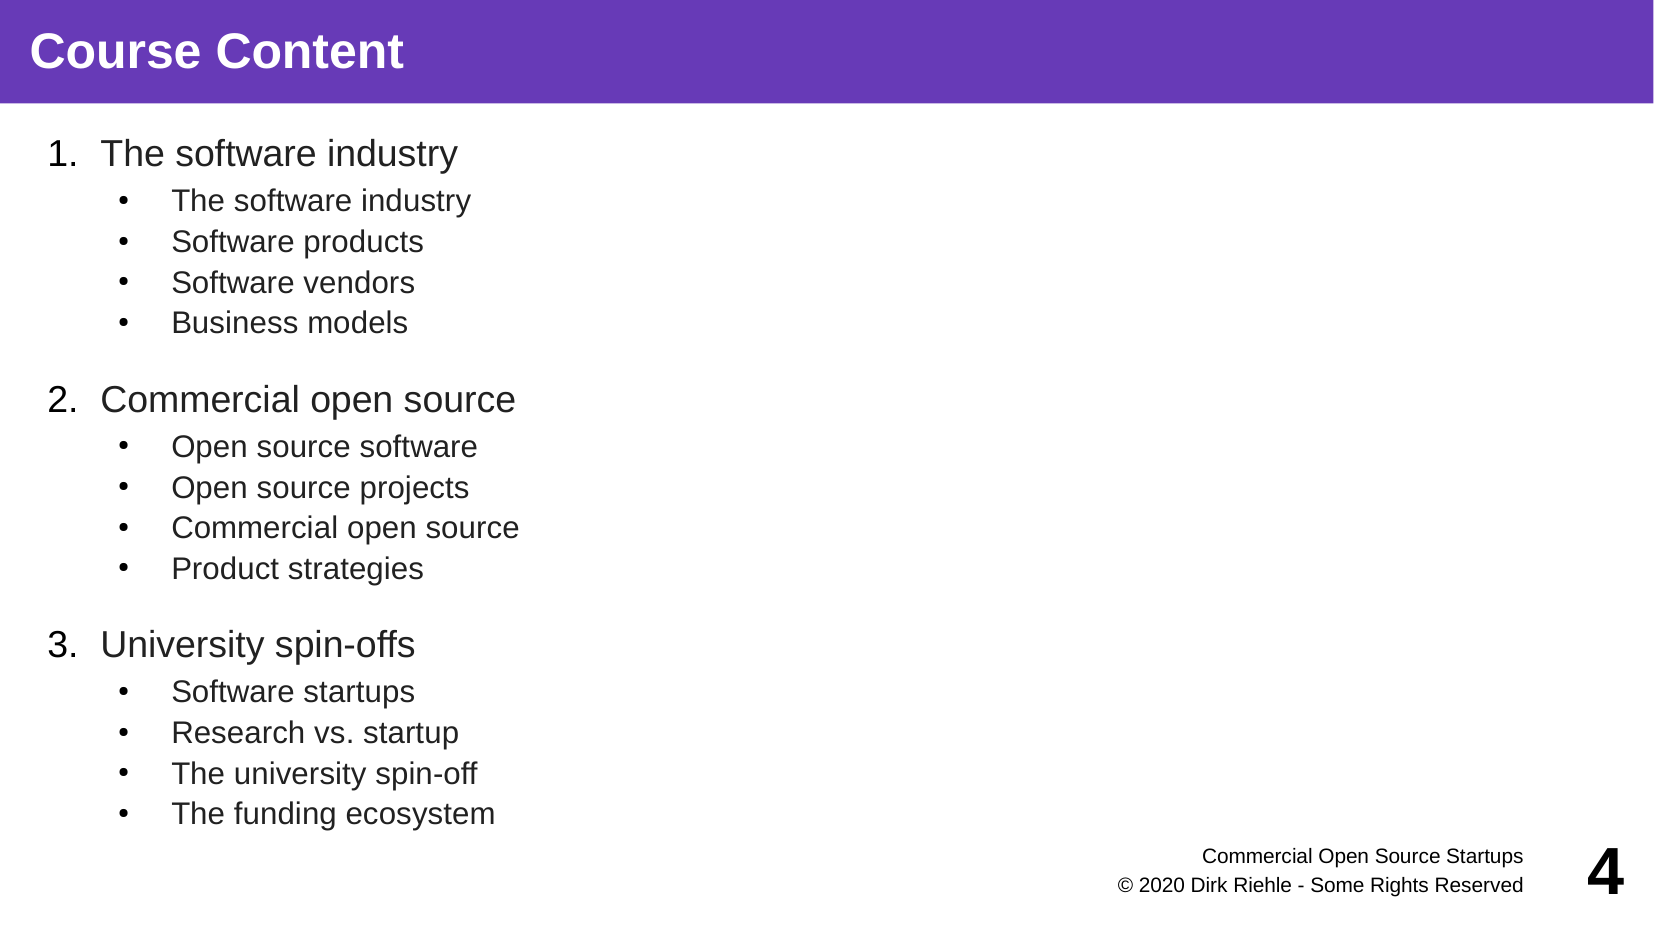

# Course Content
The software industry
The software industry
Software products
Software vendors
Business models
Commercial open source
Open source software
Open source projects
Commercial open source
Product strategies
University spin-offs
Software startups
Research vs. startup
The university spin-off
The funding ecosystem
Commercial Open Source Startups
4
© 2020 Dirk Riehle - Some Rights Reserved